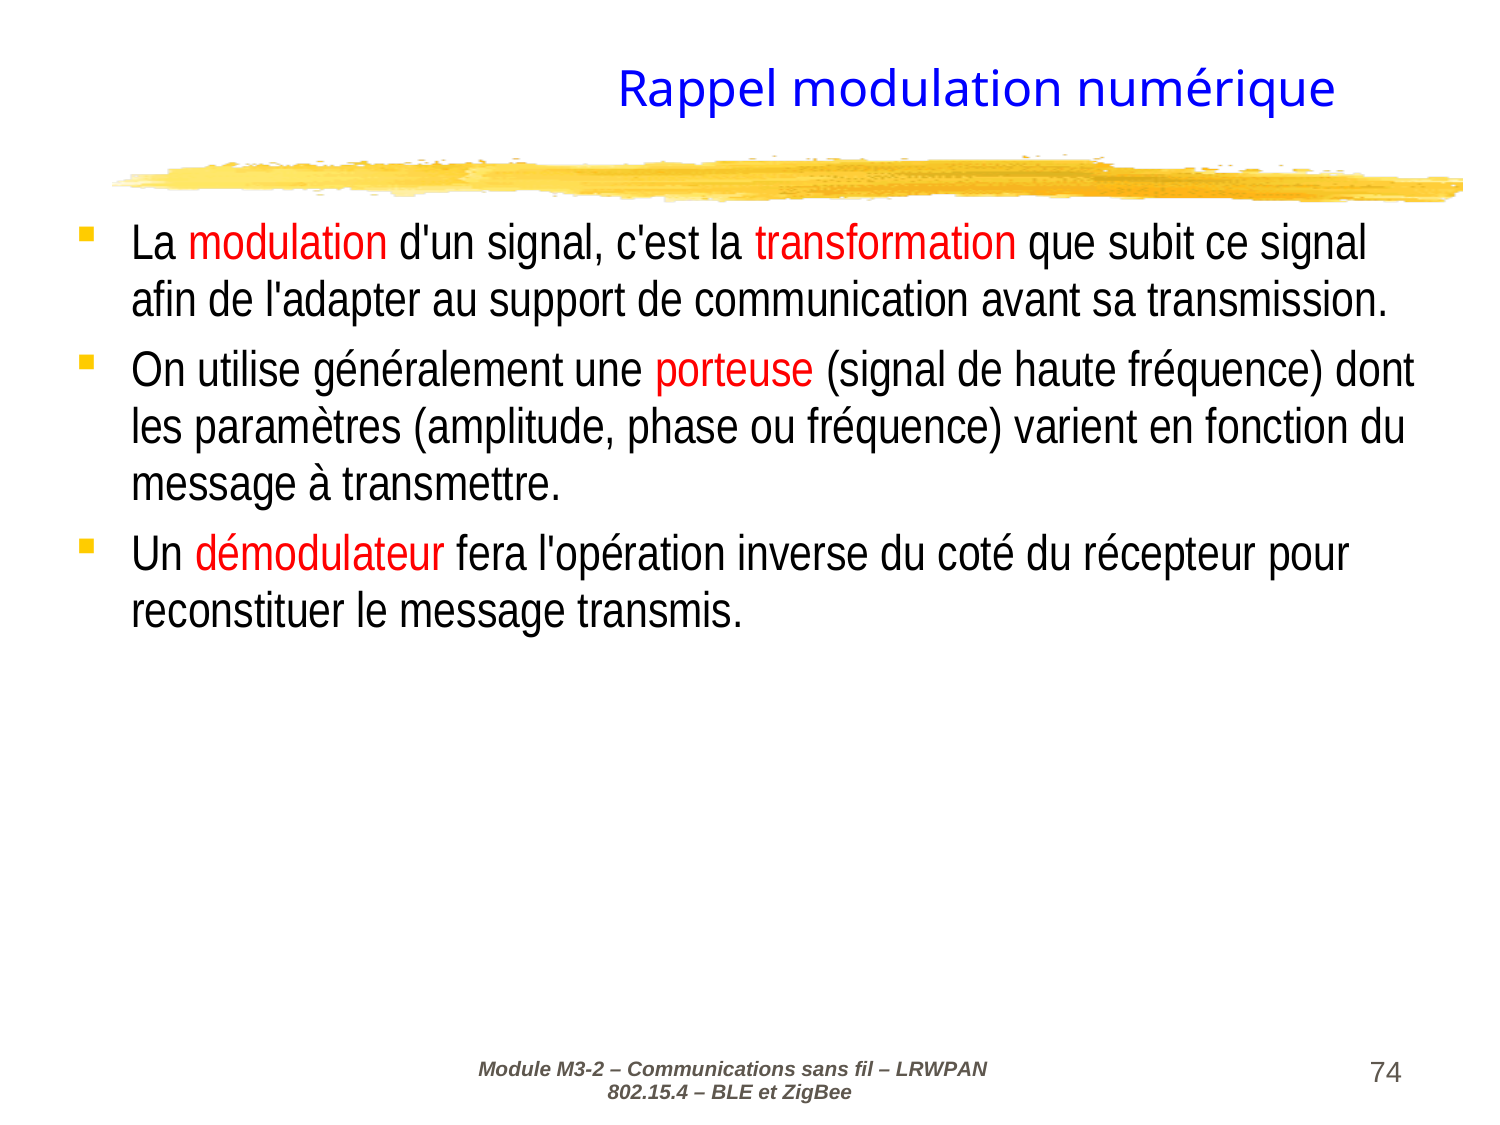

# Rappel modulation numérique
La modulation d'un signal, c'est la transformation que subit ce signal afin de l'adapter au support de communication avant sa transmission.
On utilise généralement une porteuse (signal de haute fréquence) dont les paramètres (amplitude, phase ou fréquence) varient en fonction du message à transmettre.
Un démodulateur fera l'opération inverse du coté du récepteur pour reconstituer le message transmis.
74